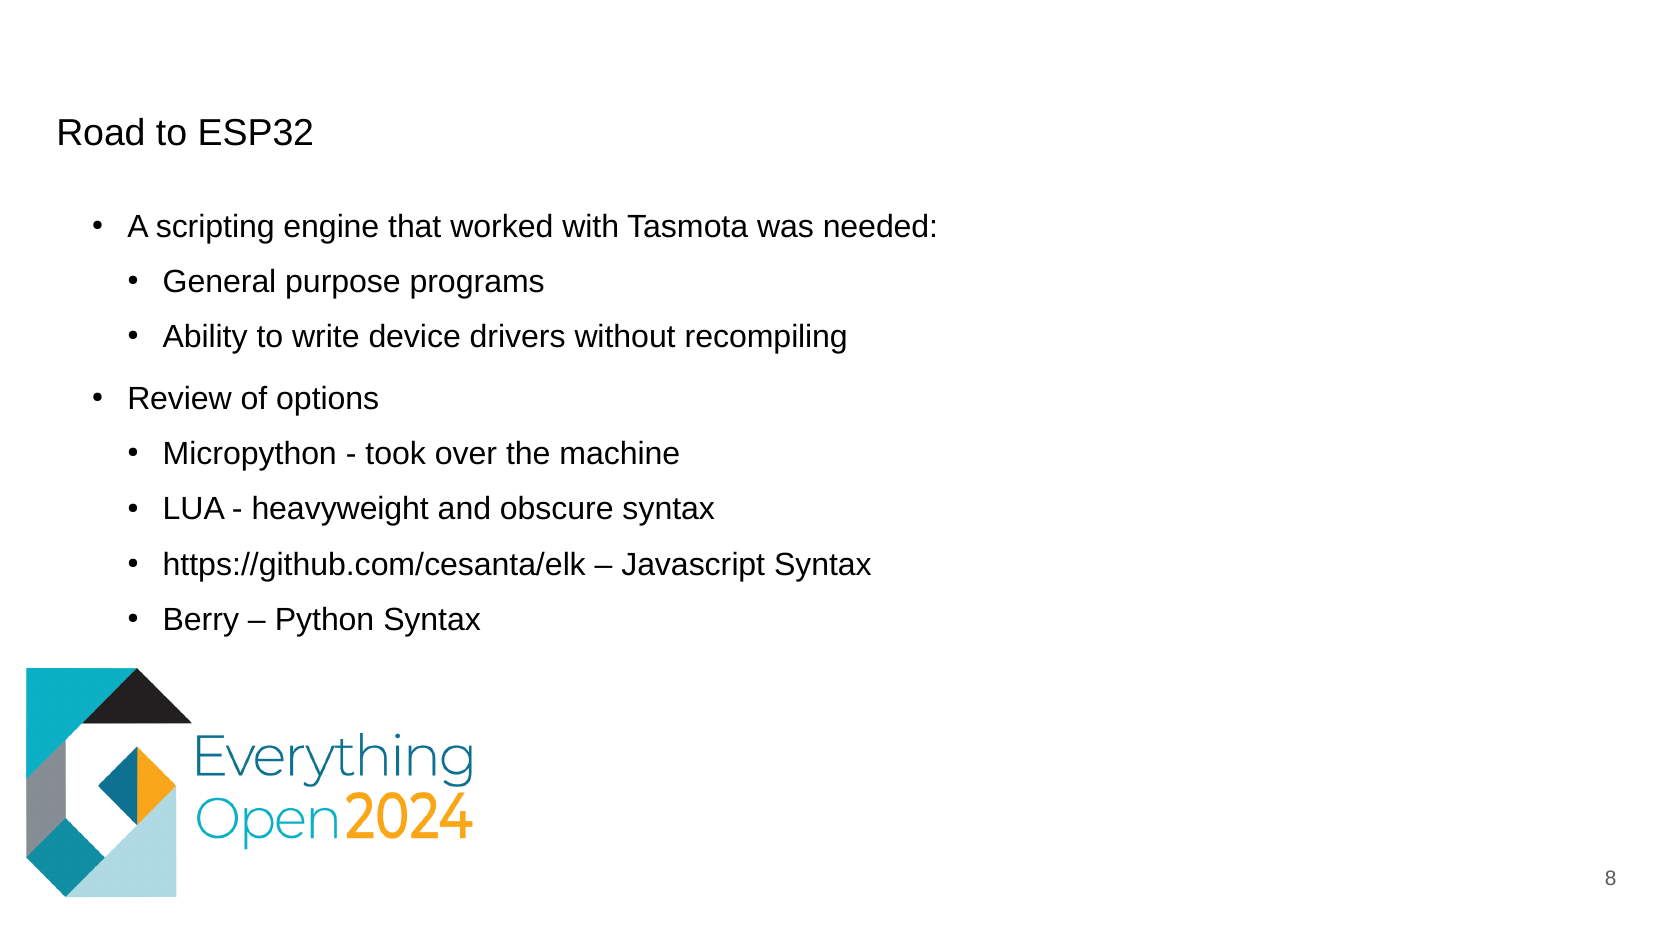

# Road to ESP32
A scripting engine that worked with Tasmota was needed:
General purpose programs
Ability to write device drivers without recompiling
Review of options
Micropython - took over the machine
LUA - heavyweight and obscure syntax
https://github.com/cesanta/elk – Javascript Syntax
Berry – Python Syntax
8